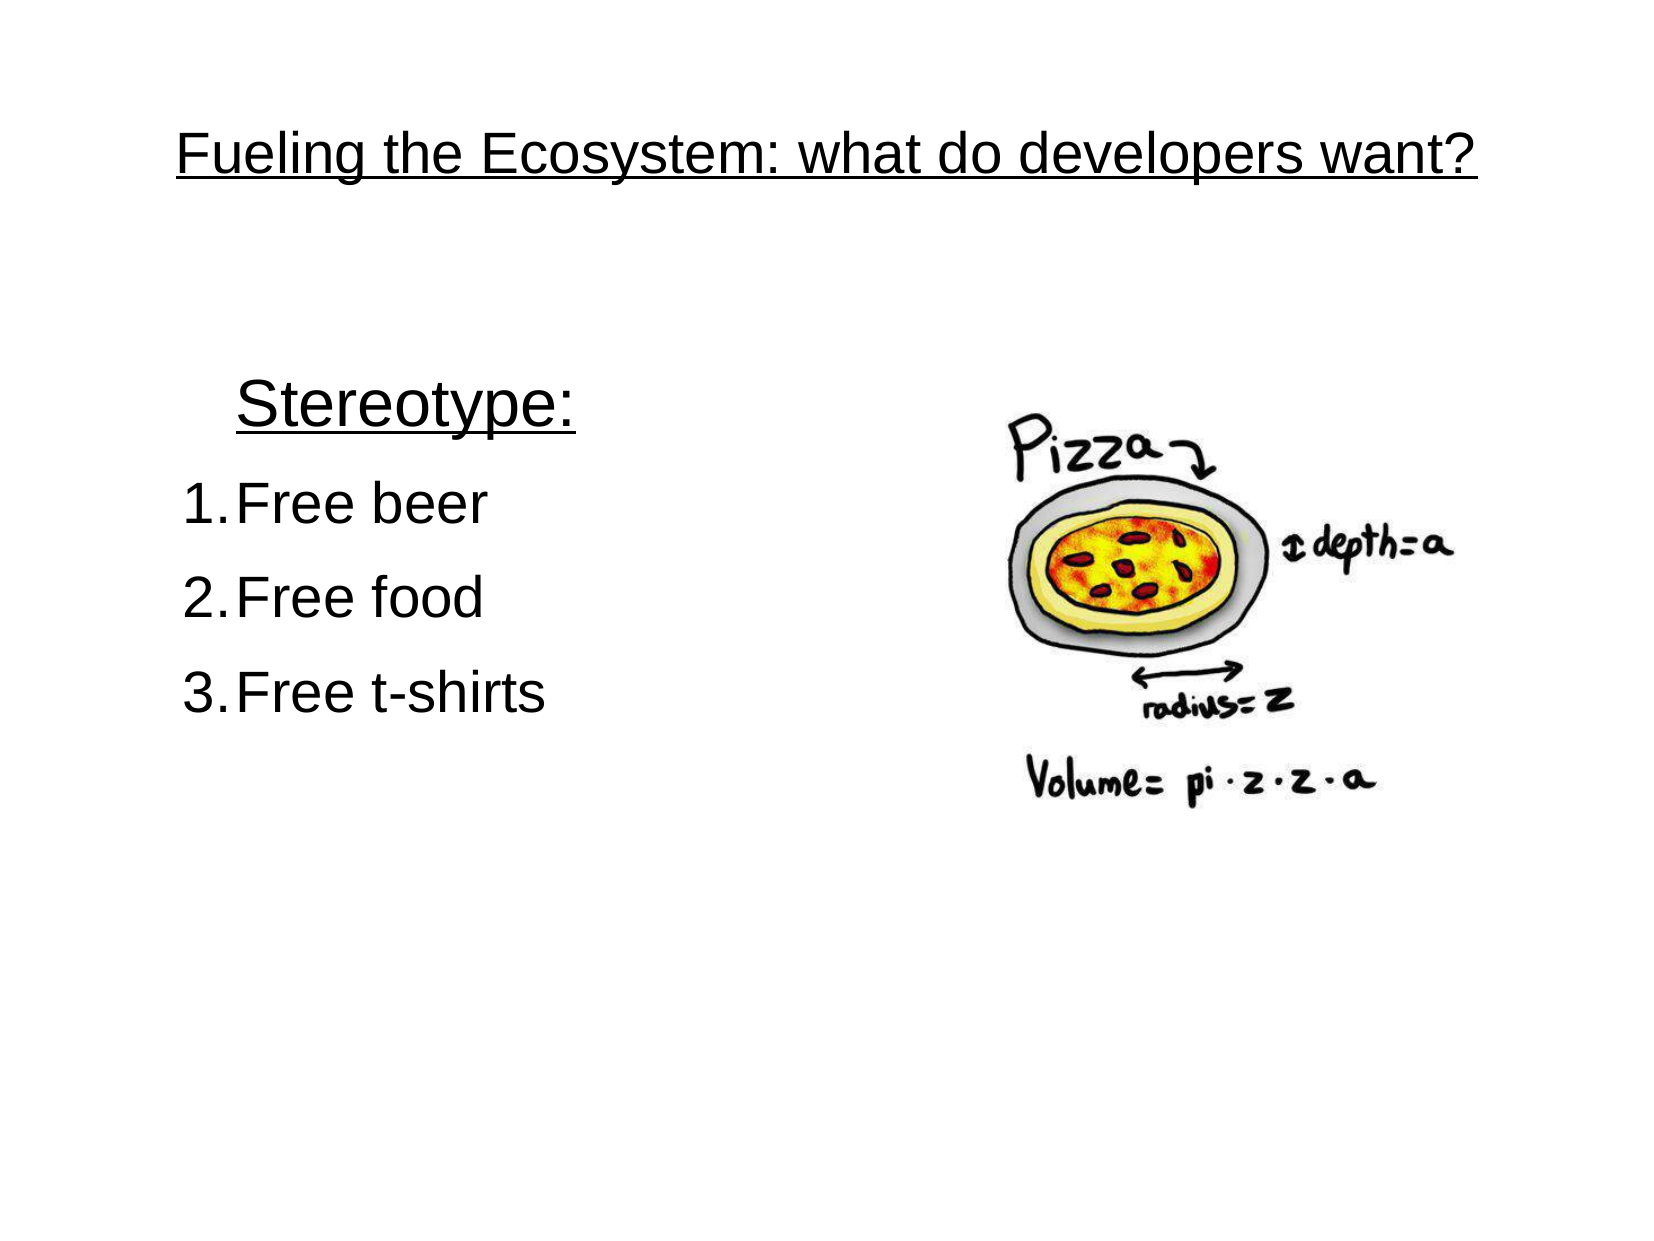

# Fueling the Ecosystem: what do developers want?
Stereotype:
Free beer
Free food
Free t-shirts